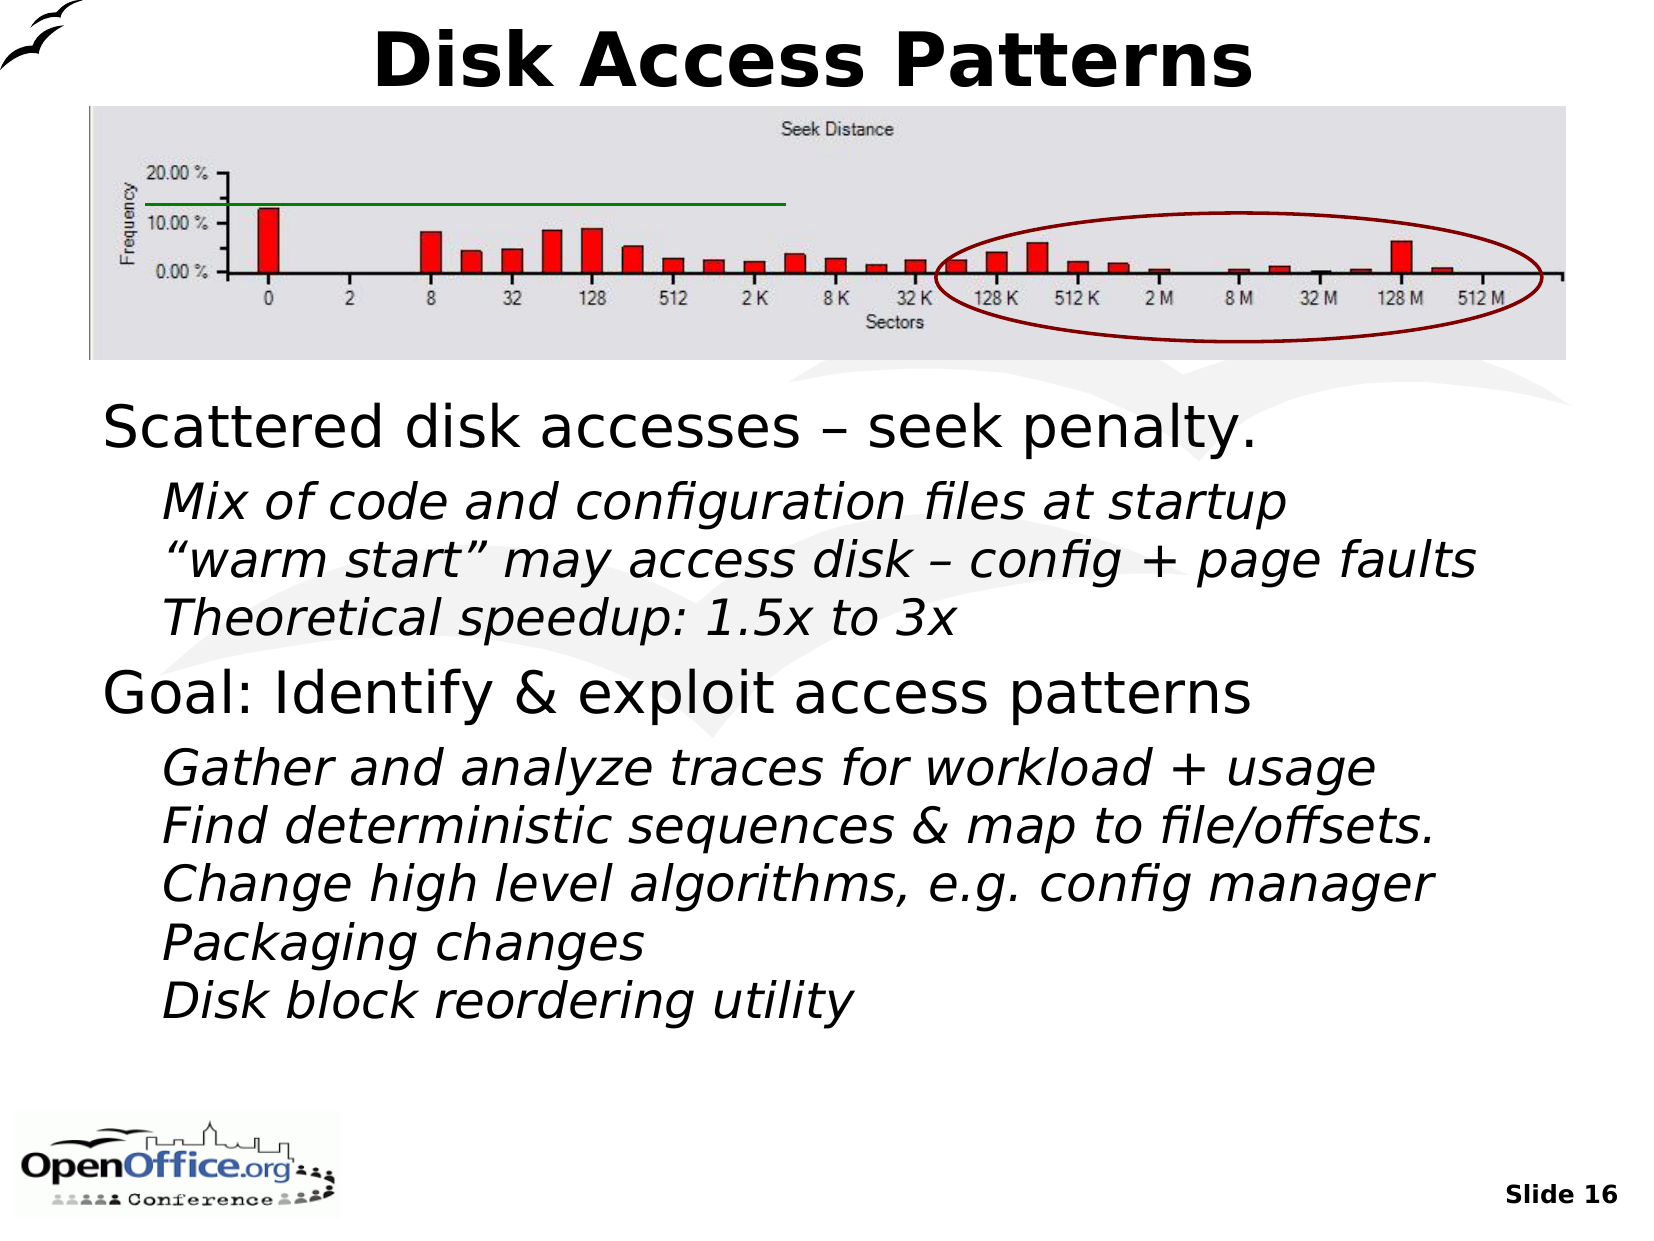

# Disk Access Patterns
Scattered disk accesses – seek penalty.
Mix of code and configuration files at startup
“warm start” may access disk – config + page faults
Theoretical speedup: 1.5x to 3x
Goal: Identify & exploit access patterns
Gather and analyze traces for workload + usage
Find deterministic sequences & map to file/offsets.
Change high level algorithms, e.g. config manager
Packaging changes
Disk block reordering utility